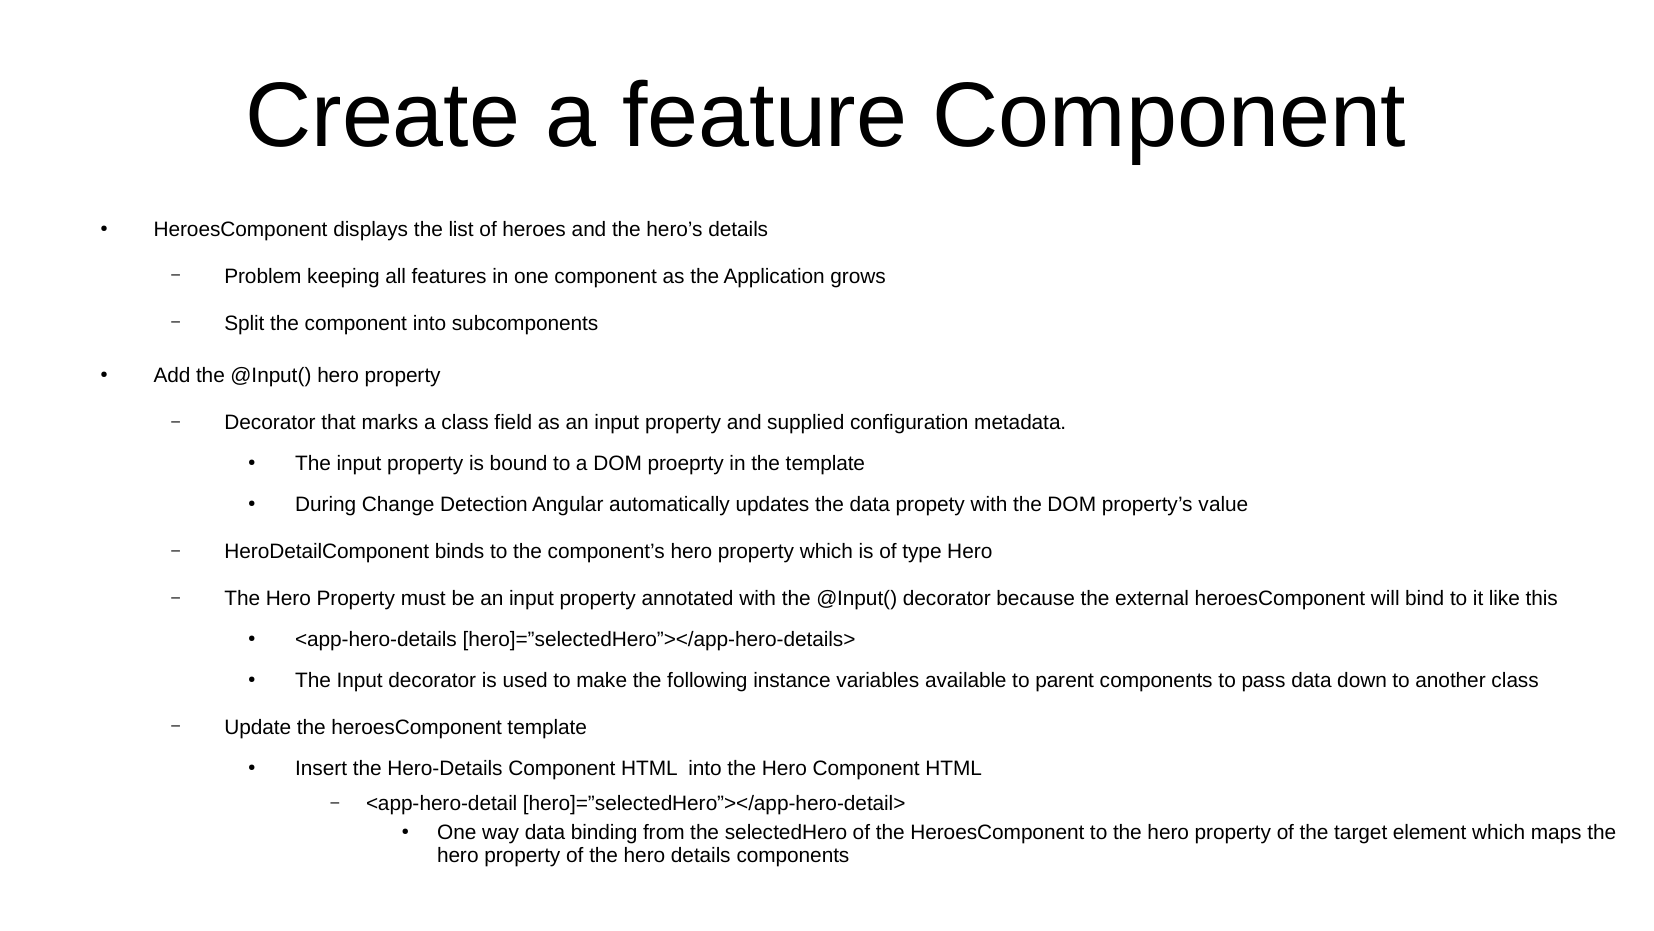

# Create a feature Component
HeroesComponent displays the list of heroes and the hero’s details
Problem keeping all features in one component as the Application grows
Split the component into subcomponents
Add the @Input() hero property
Decorator that marks a class field as an input property and supplied configuration metadata.
The input property is bound to a DOM proeprty in the template
During Change Detection Angular automatically updates the data propety with the DOM property’s value
HeroDetailComponent binds to the component’s hero property which is of type Hero
The Hero Property must be an input property annotated with the @Input() decorator because the external heroesComponent will bind to it like this
<app-hero-details [hero]=”selectedHero”></app-hero-details>
The Input decorator is used to make the following instance variables available to parent components to pass data down to another class
Update the heroesComponent template
Insert the Hero-Details Component HTML into the Hero Component HTML
<app-hero-detail [hero]=”selectedHero”></app-hero-detail>
One way data binding from the selectedHero of the HeroesComponent to the hero property of the target element which maps the hero property of the hero details components